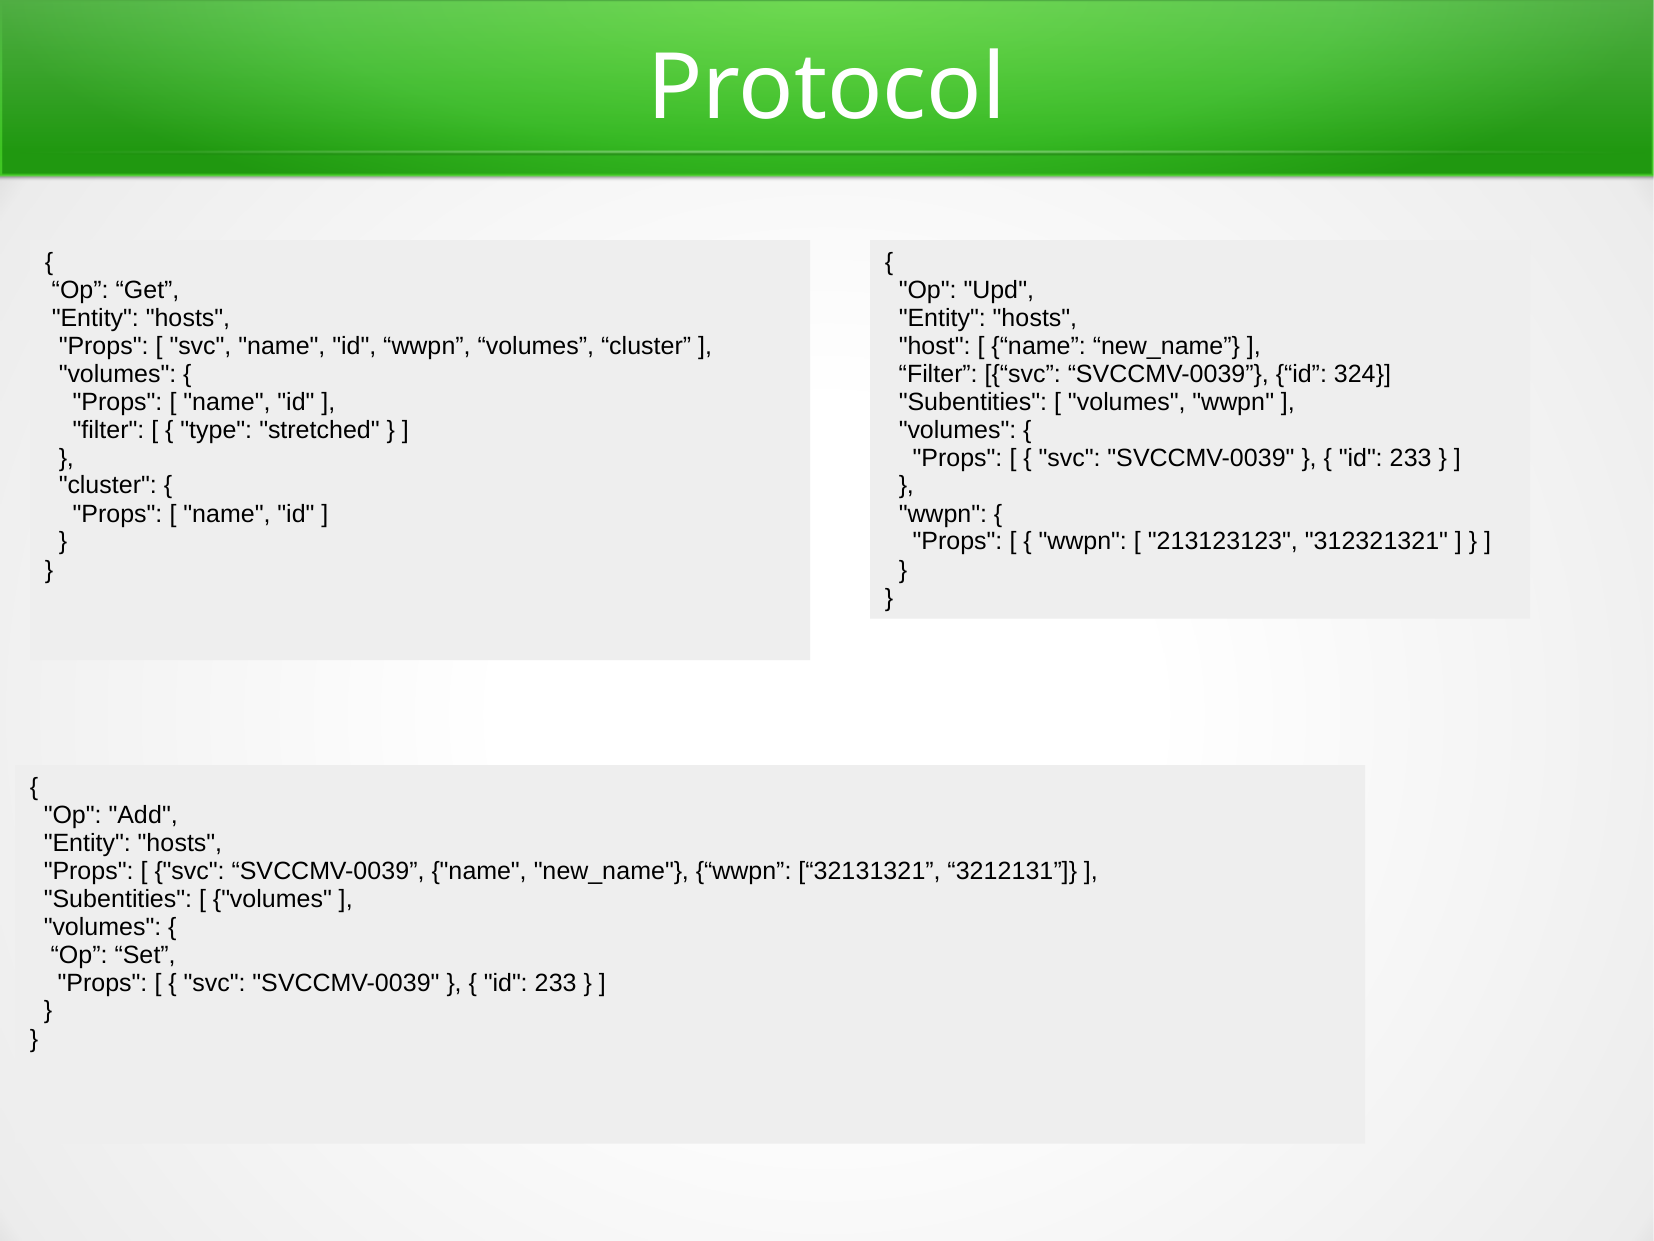

# Protocol
{
 “Op”: “Get”,
 "Entity": "hosts",
 "Props": [ "svc", "name", "id", “wwpn”, “volumes”, “cluster” ],
 "volumes": {
 "Props": [ "name", "id" ],
 "filter": [ { "type": "stretched" } ]
 },
 "cluster": {
 "Props": [ "name", "id" ]
 }
}
{
 "Op": "Upd",
 "Entity": "hosts",
 "host": [ {“name”: “new_name”} ],
 “Filter”: [{“svc”: “SVCCMV-0039”}, {“id”: 324}]
 "Subentities": [ "volumes", "wwpn" ],
 "volumes": {
 "Props": [ { "svc": "SVCCMV-0039" }, { "id": 233 } ]
 },
 "wwpn": {
 "Props": [ { "wwpn": [ "213123123", "312321321" ] } ]
 }
}
{
 "Op": "Add",
 "Entity": "hosts",
 "Props": [ {"svc": “SVCCMV-0039”, {"name", "new_name"}, {“wwpn”: [“32131321”, “3212131”]} ],
 "Subentities": [ {"volumes" ],
 "volumes": {
 “Op”: “Set”,
 "Props": [ { "svc": "SVCCMV-0039" }, { "id": 233 } ]
 }
}